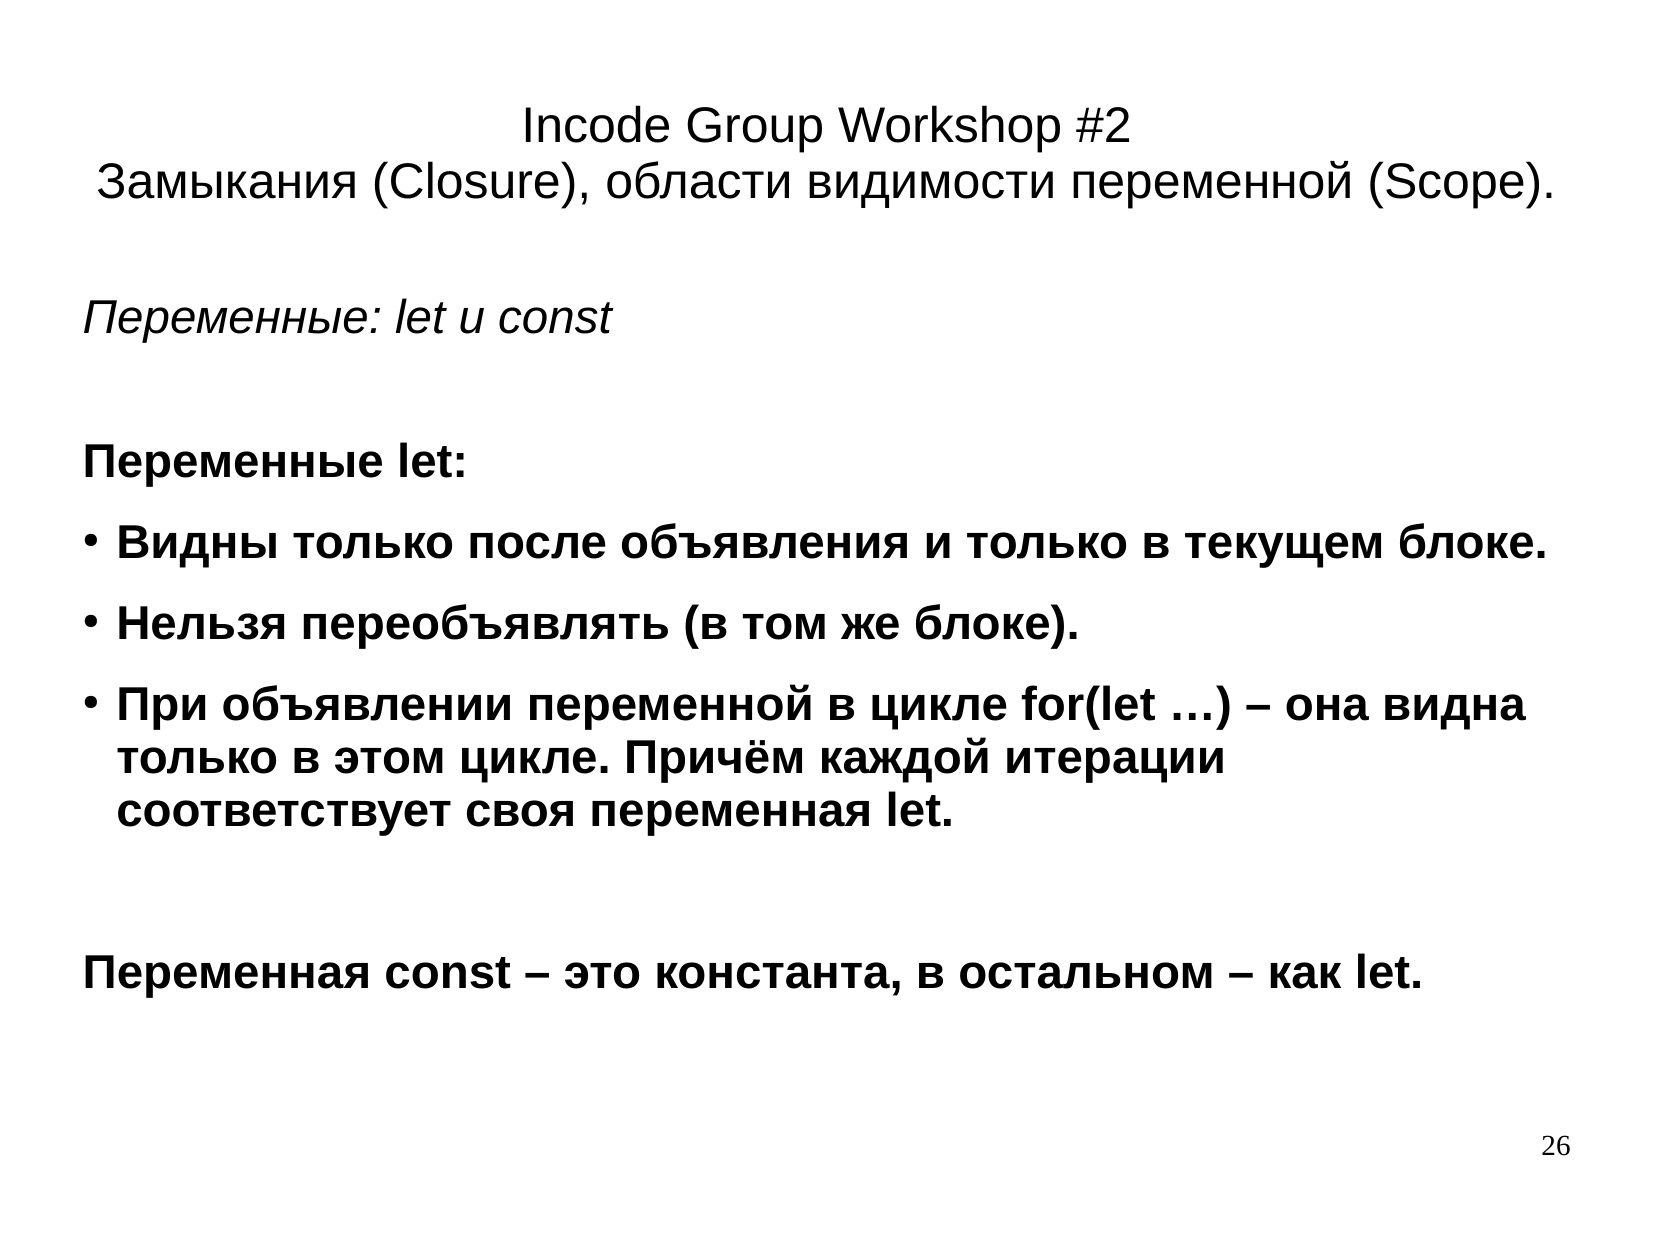

# Incode Group Workshop #2 Замыкания (Closure), области видимости переменной (Scope).
Переменные: let и const
Переменные let:
Видны только после объявления и только в текущем блоке.
Нельзя переобъявлять (в том же блоке).
При объявлении переменной в цикле for(let …) – она видна только в этом цикле. Причём каждой итерации соответствует своя переменная let.
Переменная const – это константа, в остальном – как let.
26